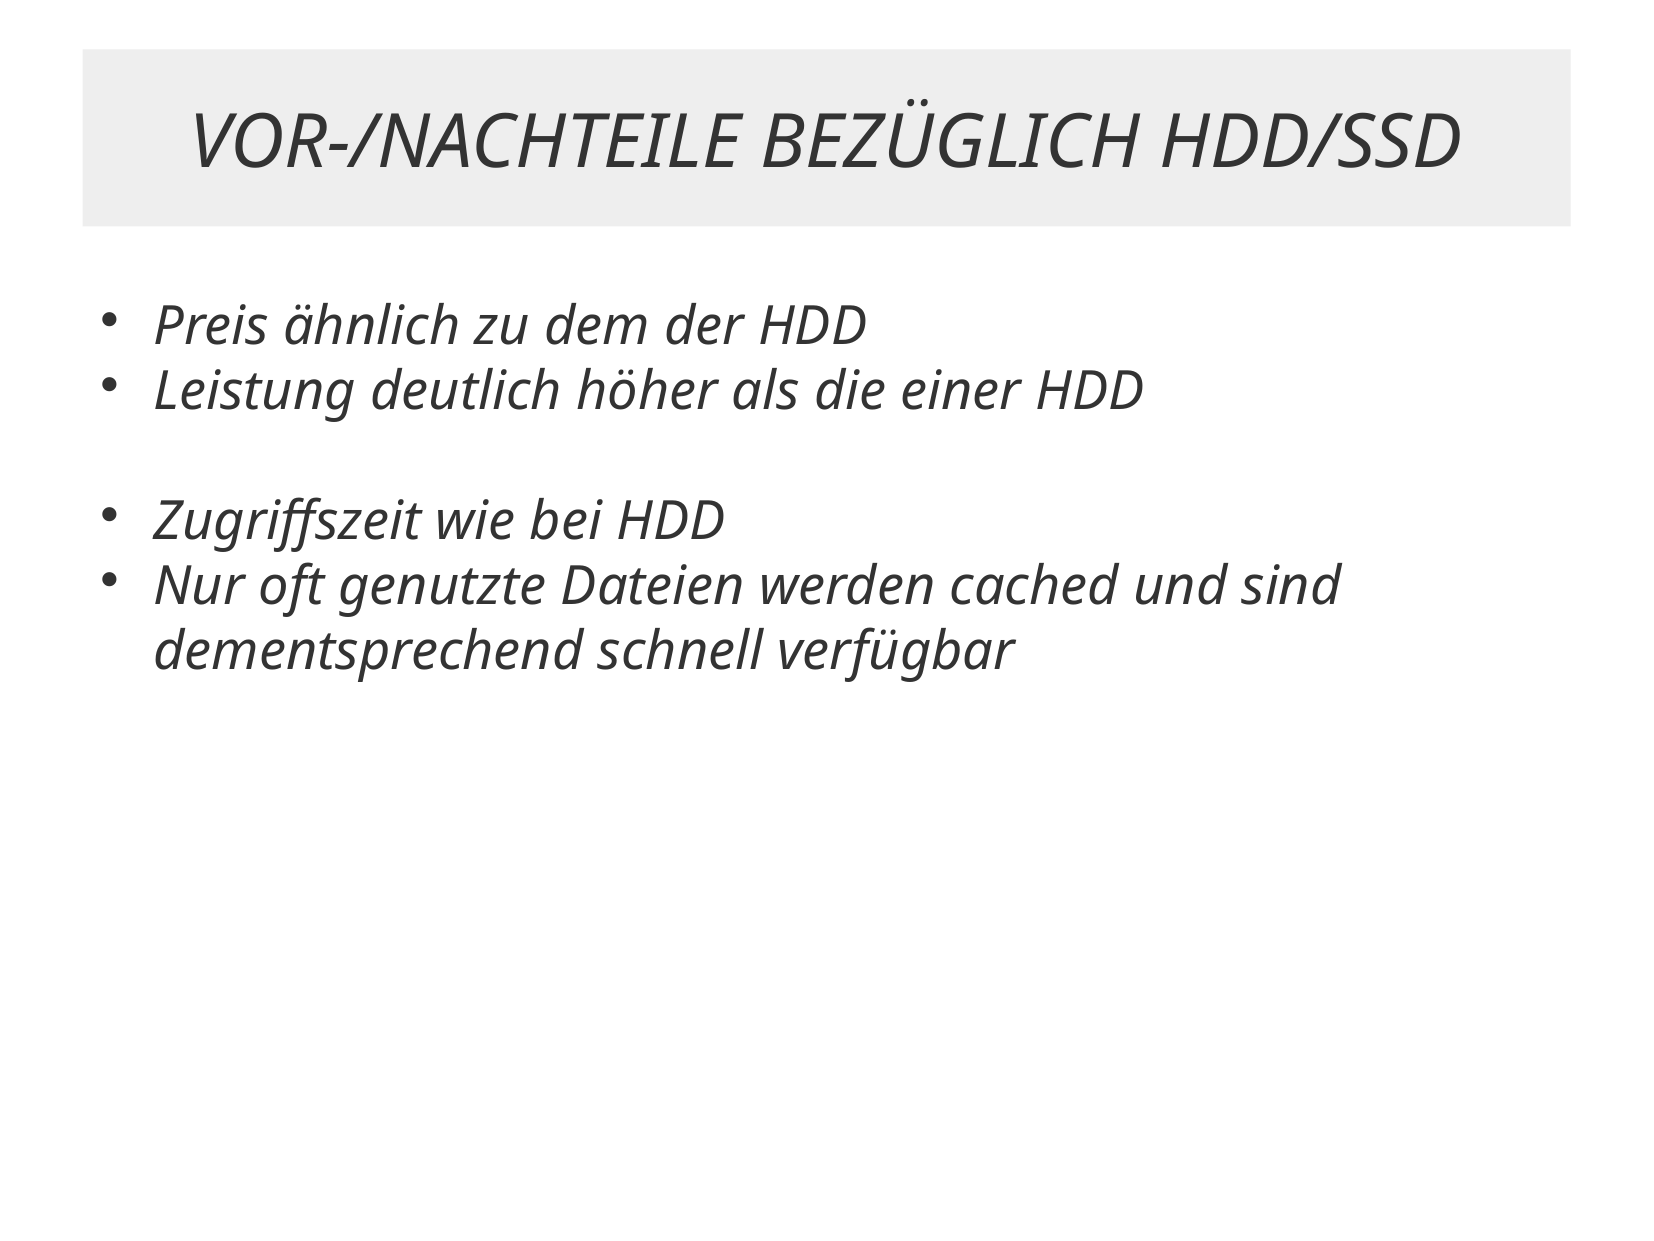

VOR-/NACHTEILE BEZÜGLICH HDD/SSD
Preis ähnlich zu dem der HDD
Leistung deutlich höher als die einer HDD
Zugriffszeit wie bei HDD
Nur oft genutzte Dateien werden cached und sind dementsprechend schnell verfügbar